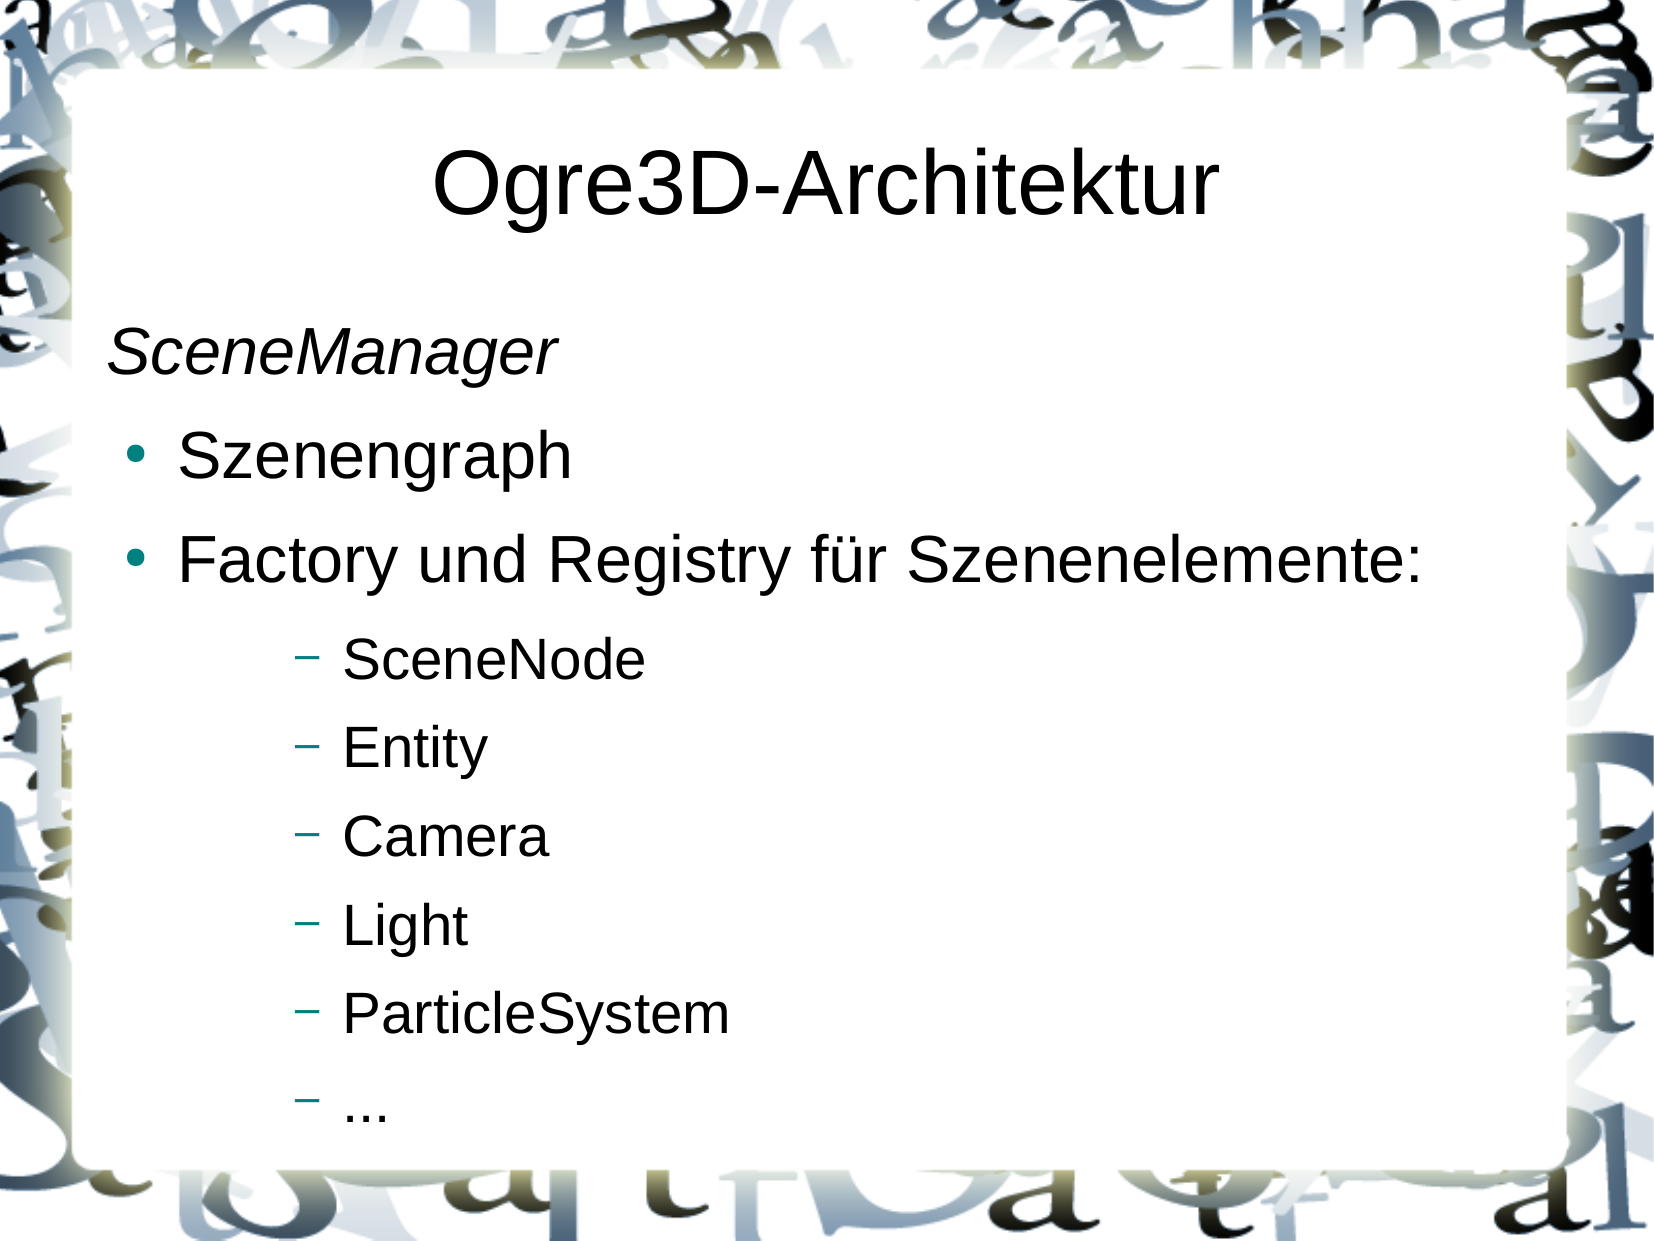

# Ogre3D-Architektur
SceneManager
Szenengraph
Factory und Registry für Szenenelemente:
SceneNode
Entity
Camera
Light
ParticleSystem
...